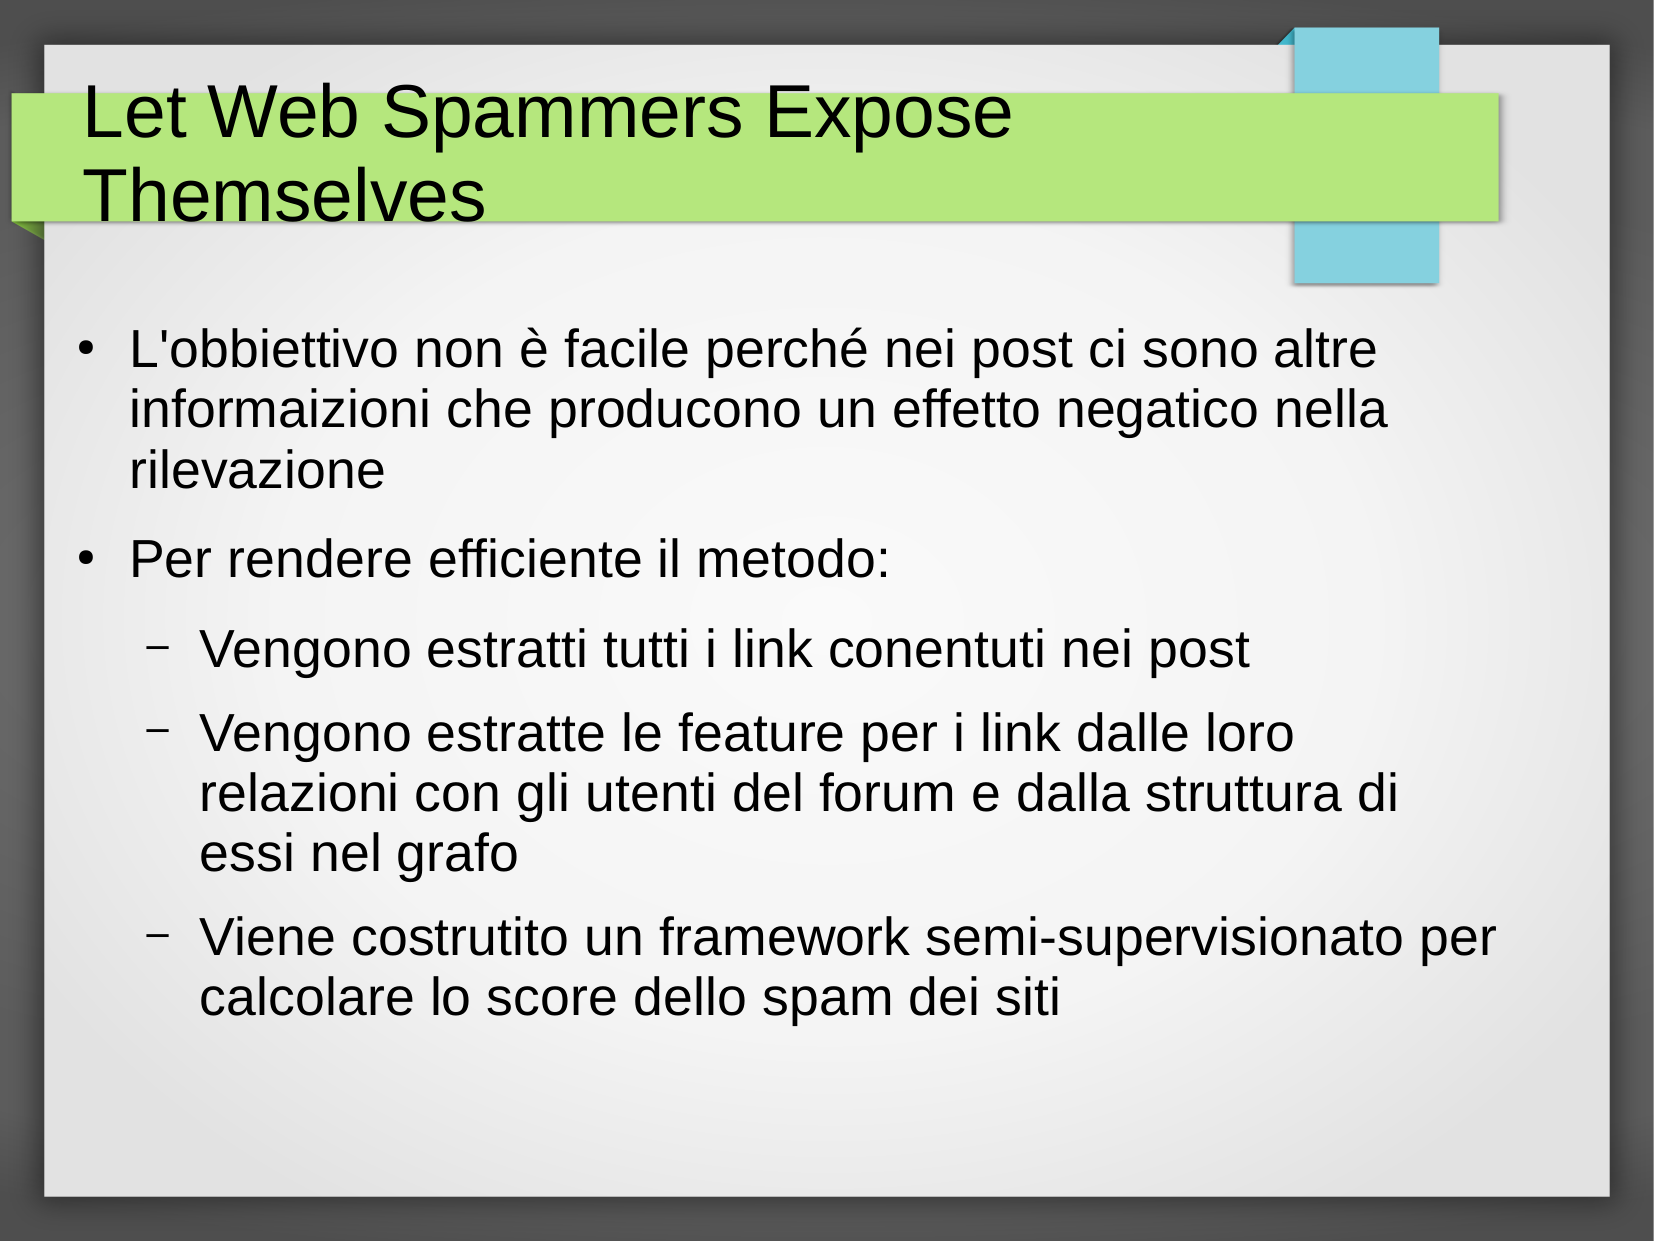

# Let Web Spammers Expose Themselves
L'obbiettivo non è facile perché nei post ci sono altre informaizioni che producono un effetto negatico nella rilevazione
Per rendere efficiente il metodo:
Vengono estratti tutti i link conentuti nei post
Vengono estratte le feature per i link dalle loro relazioni con gli utenti del forum e dalla struttura di essi nel grafo
Viene costrutito un framework semi-supervisionato per calcolare lo score dello spam dei siti